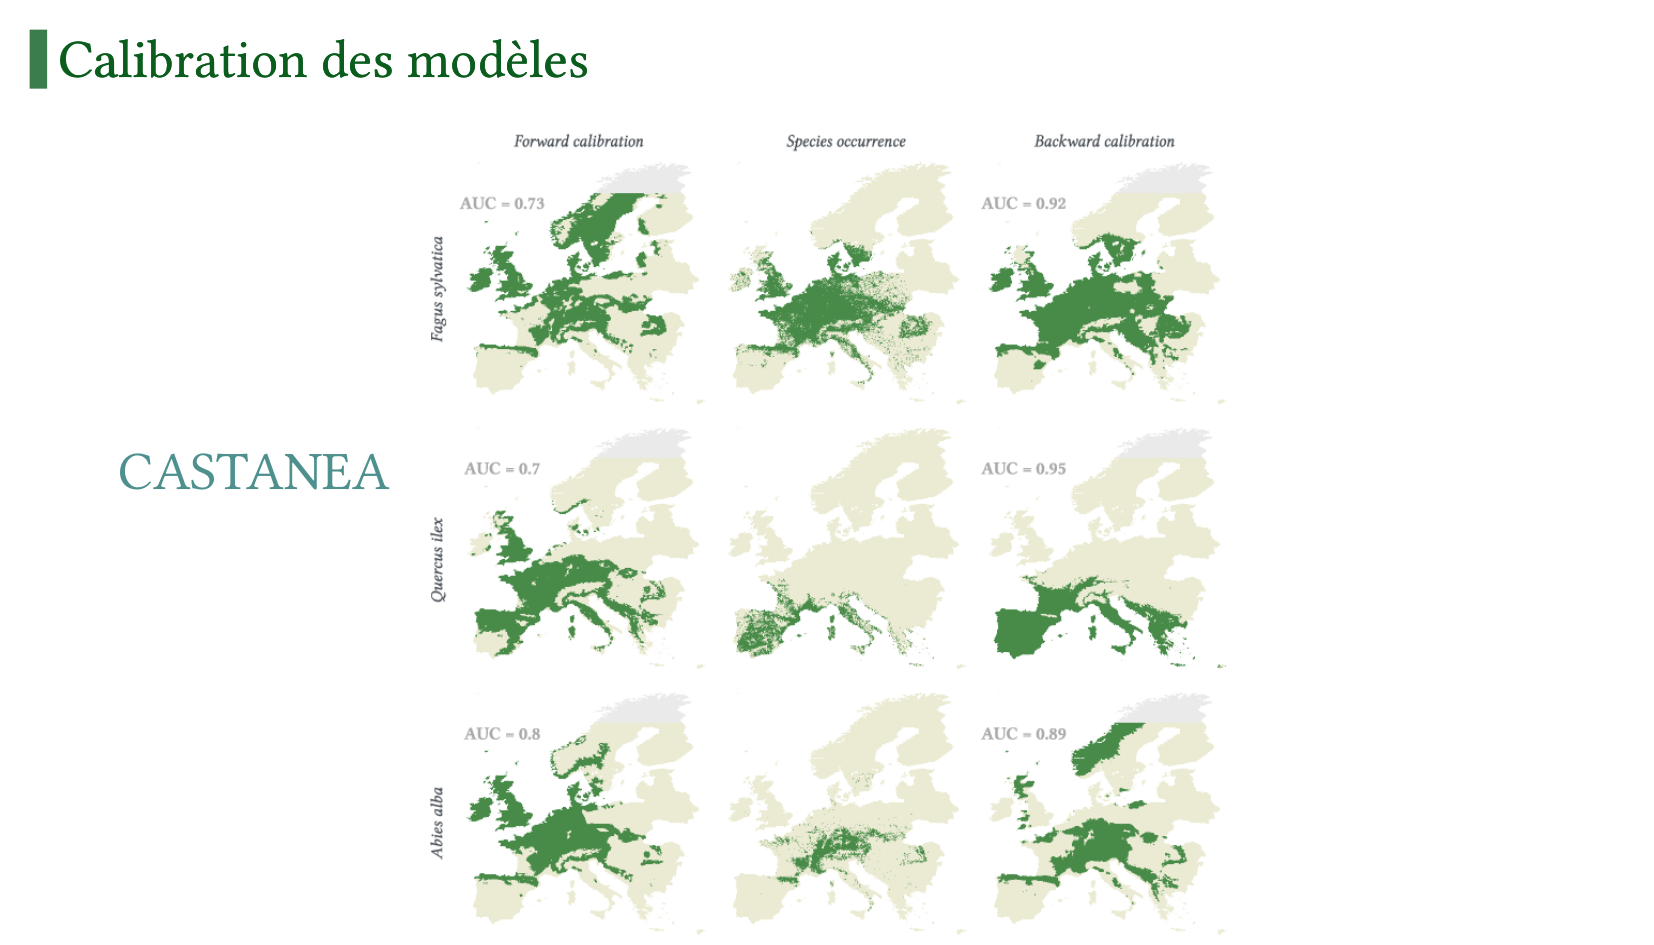

# Calibration des modèles
Calibration des modèles
CASTANEA